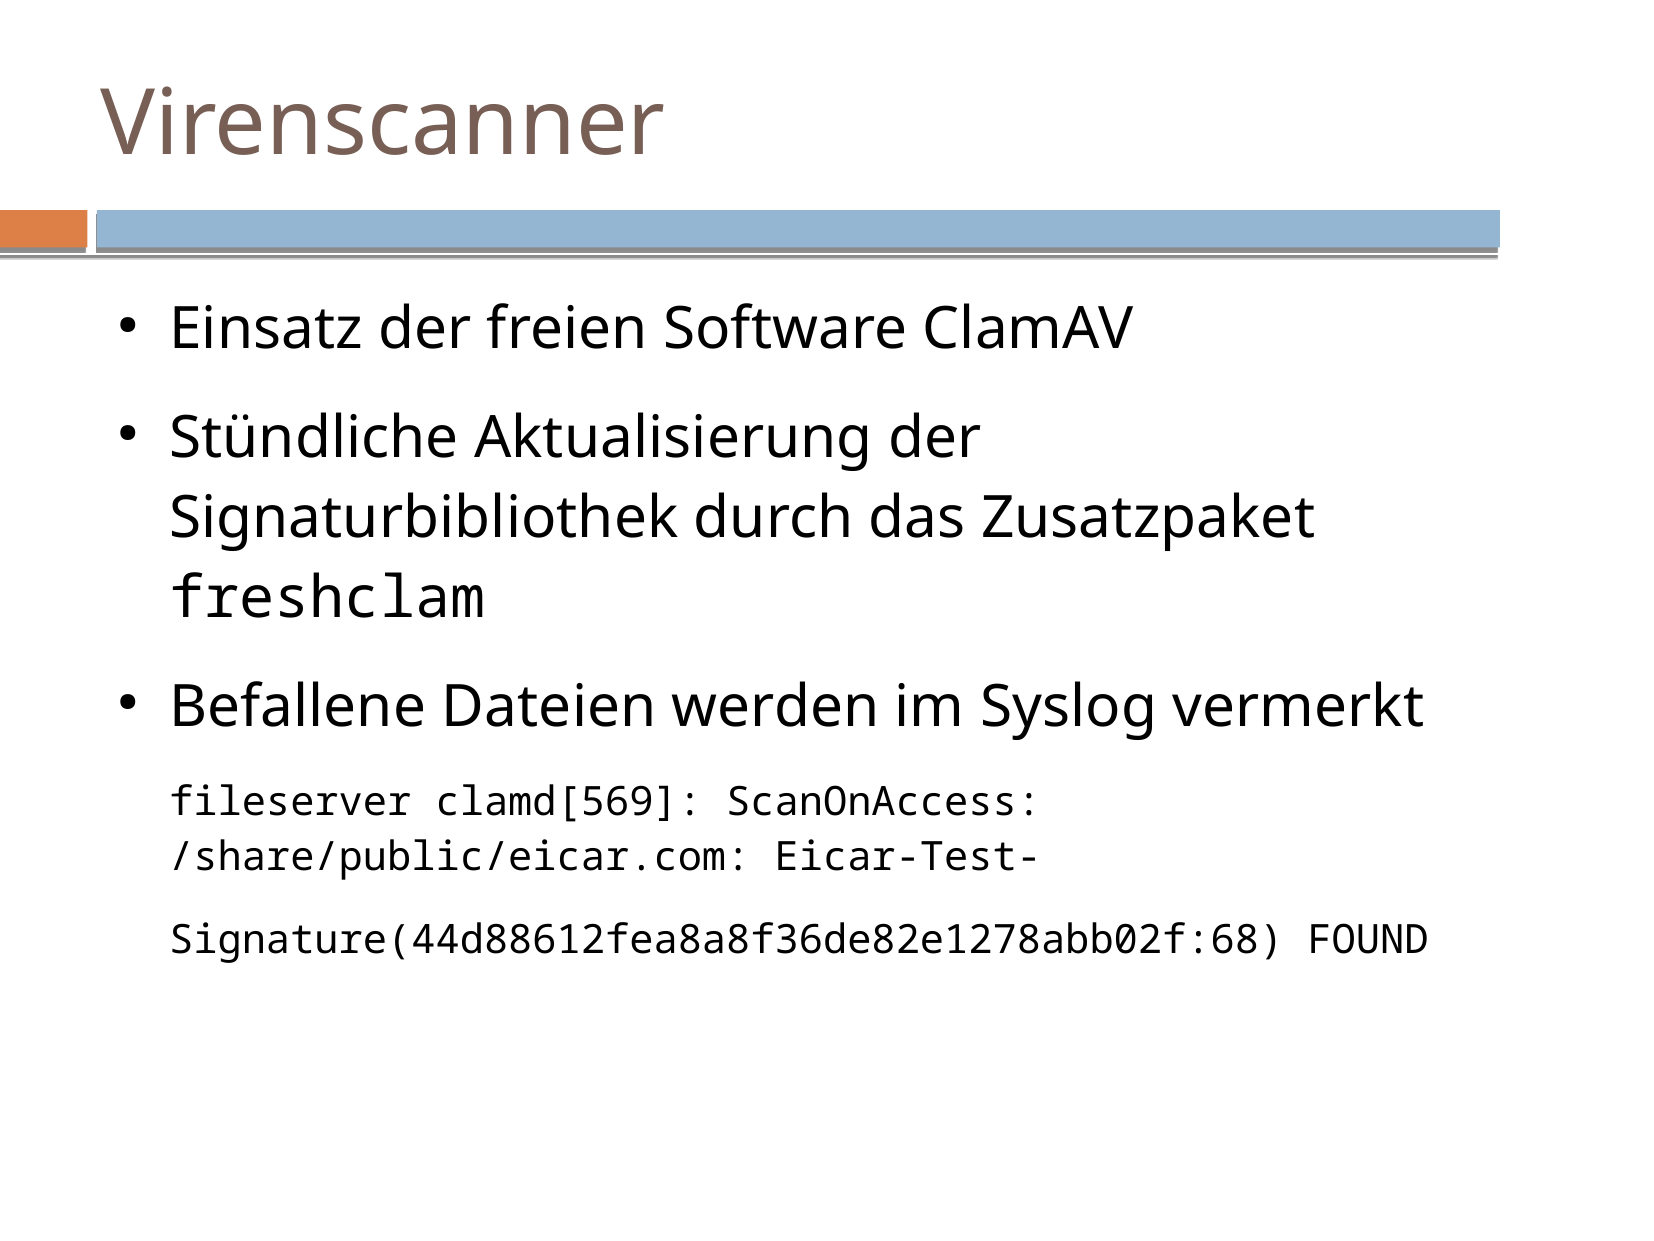

# Virenscanner
Einsatz der freien Software ClamAV
Stündliche Aktualisierung der Signaturbibliothek durch das Zusatzpaket freshclam
Befallene Dateien werden im Syslog vermerkt
fileserver clamd[569]: ScanOnAccess: /share/public/eicar.com: Eicar-Test-
Signature(44d88612fea8a8f36de82e1278abb02f:68) FOUND